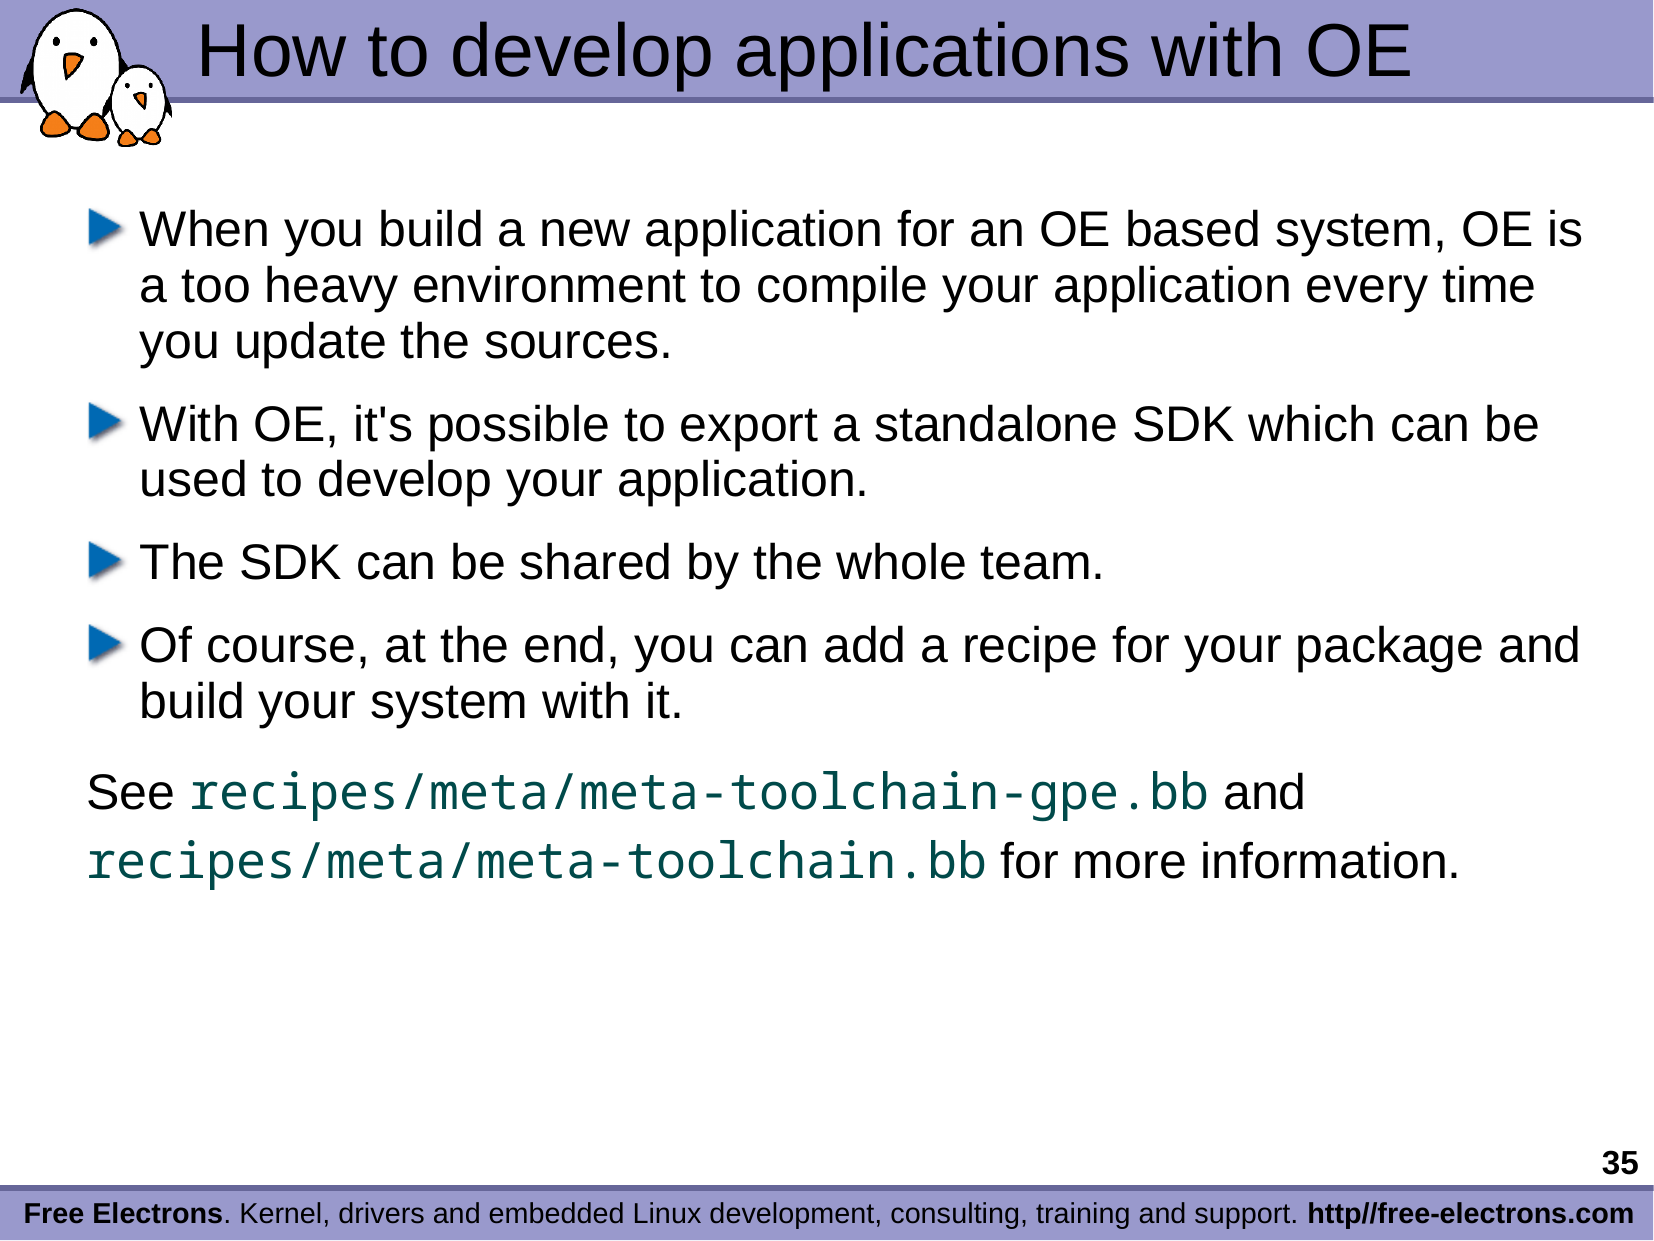

# How to develop applications with OE
When you build a new application for an OE based system, OE is a too heavy environment to compile your application every time you update the sources.
With OE, it's possible to export a standalone SDK which can be used to develop your application.
The SDK can be shared by the whole team.
Of course, at the end, you can add a recipe for your package and build your system with it.
See recipes/meta/meta-toolchain-gpe.bb and recipes/meta/meta-toolchain.bb for more information.